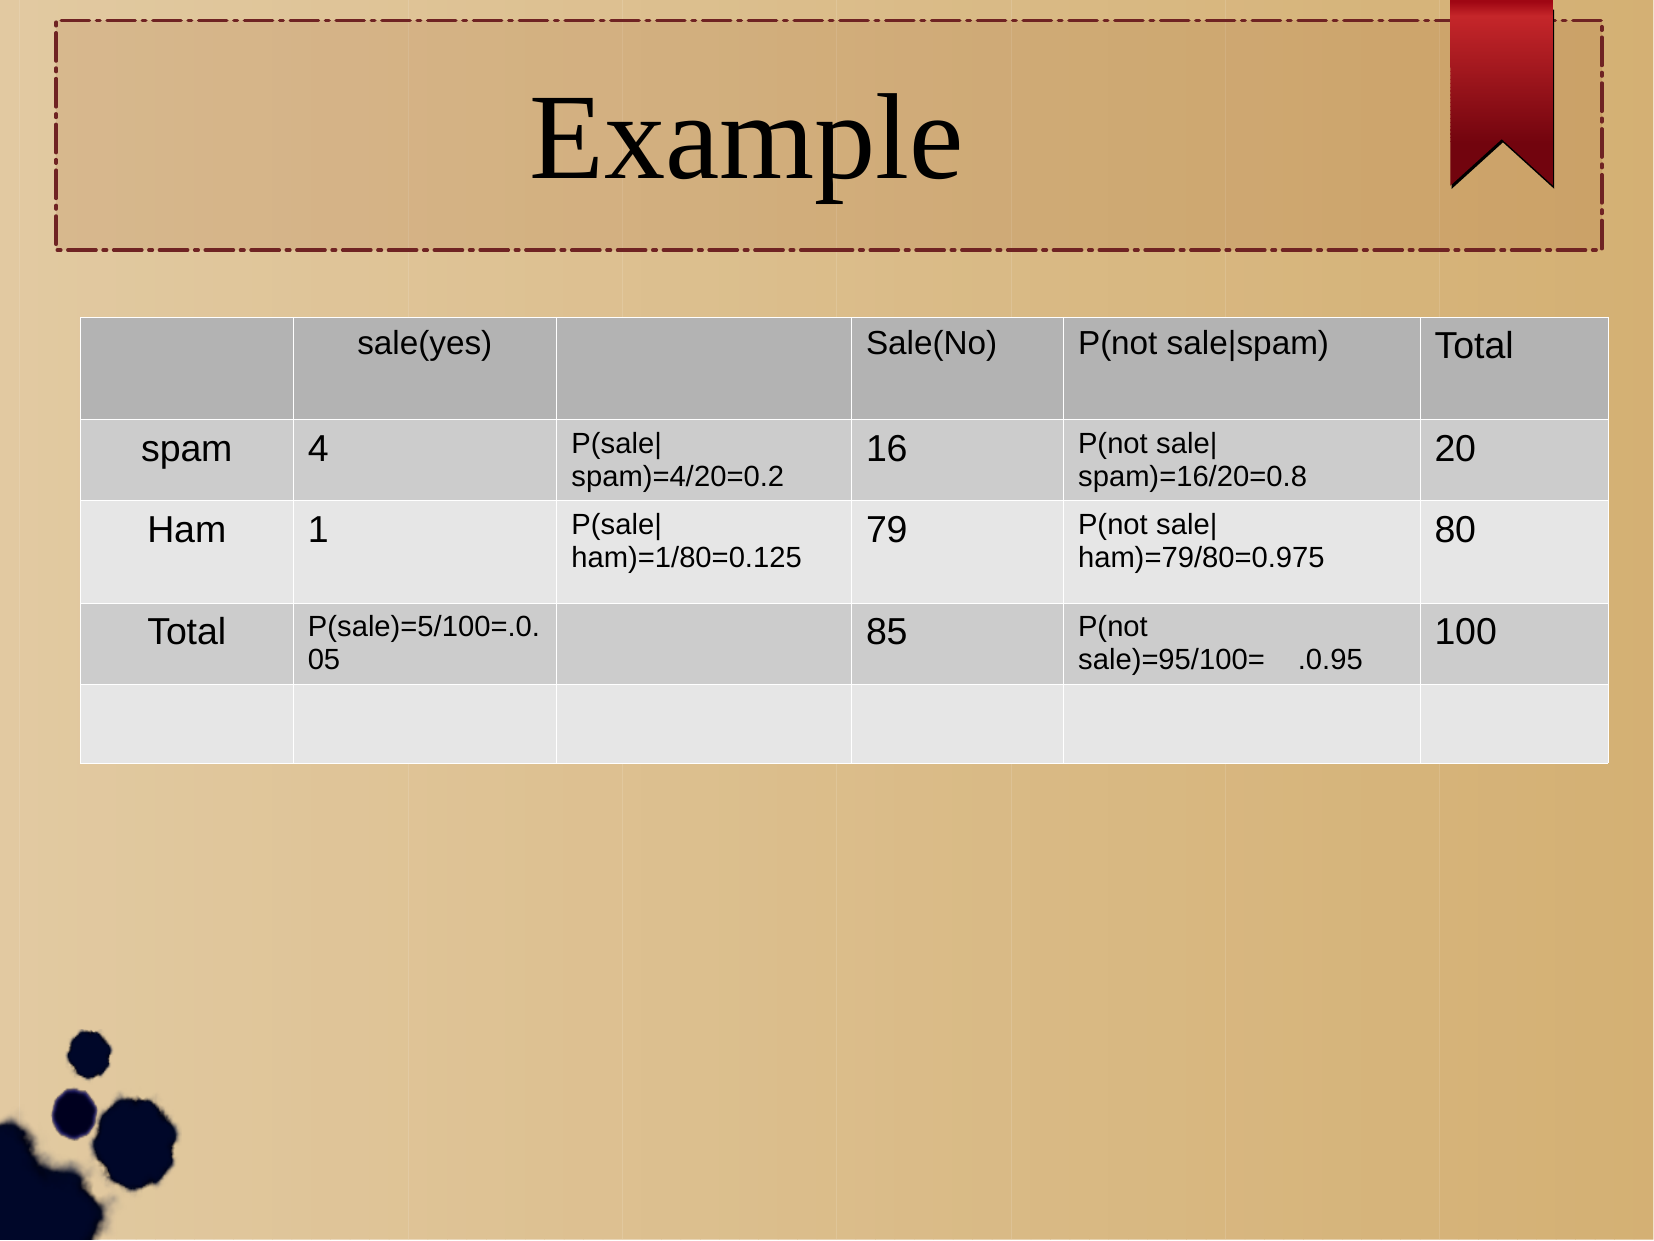

# Example
| | sale(yes) | | Sale(No) | P(not sale|spam) | Total |
| --- | --- | --- | --- | --- | --- |
| spam | 4 | P(sale|spam)=4/20=0.2 | 16 | P(not sale|spam)=16/20=0.8 | 20 |
| Ham | 1 | P(sale|ham)=1/80=0.125 | 79 | P(not sale|ham)=79/80=0.975 | 80 |
| Total | P(sale)=5/100=.0.05 | | 85 | P(not sale)=95/100= .0.95 | 100 |
| | | | | | |